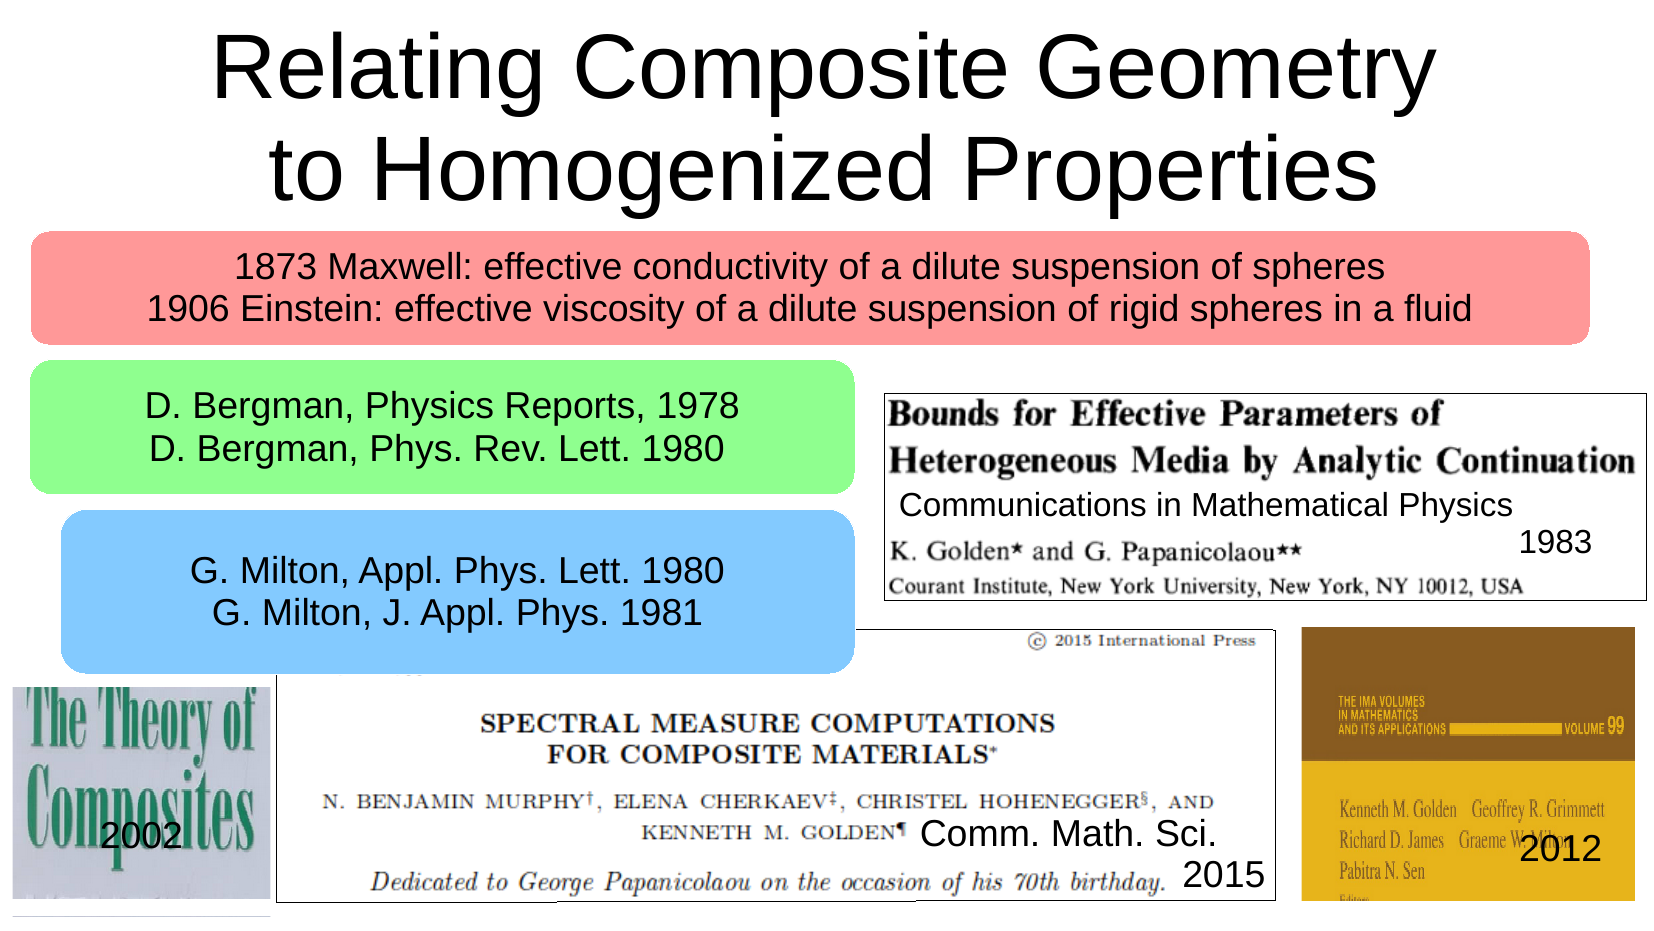

# Relating Composite Geometry to Homogenized Properties
1873 Maxwell: effective conductivity of a dilute suspension of spheres
1906 Einstein: effective viscosity of a dilute suspension of rigid spheres in a fluid
D. Bergman, Physics Reports, 1978
D. Bergman, Phys. Rev. Lett. 1980
Communications in Mathematical Physics
 1983
G. Milton, Appl. Phys. Lett. 1980
G. Milton, J. Appl. Phys. 1981
2002
Comm. Math. Sci.
 2015
2012